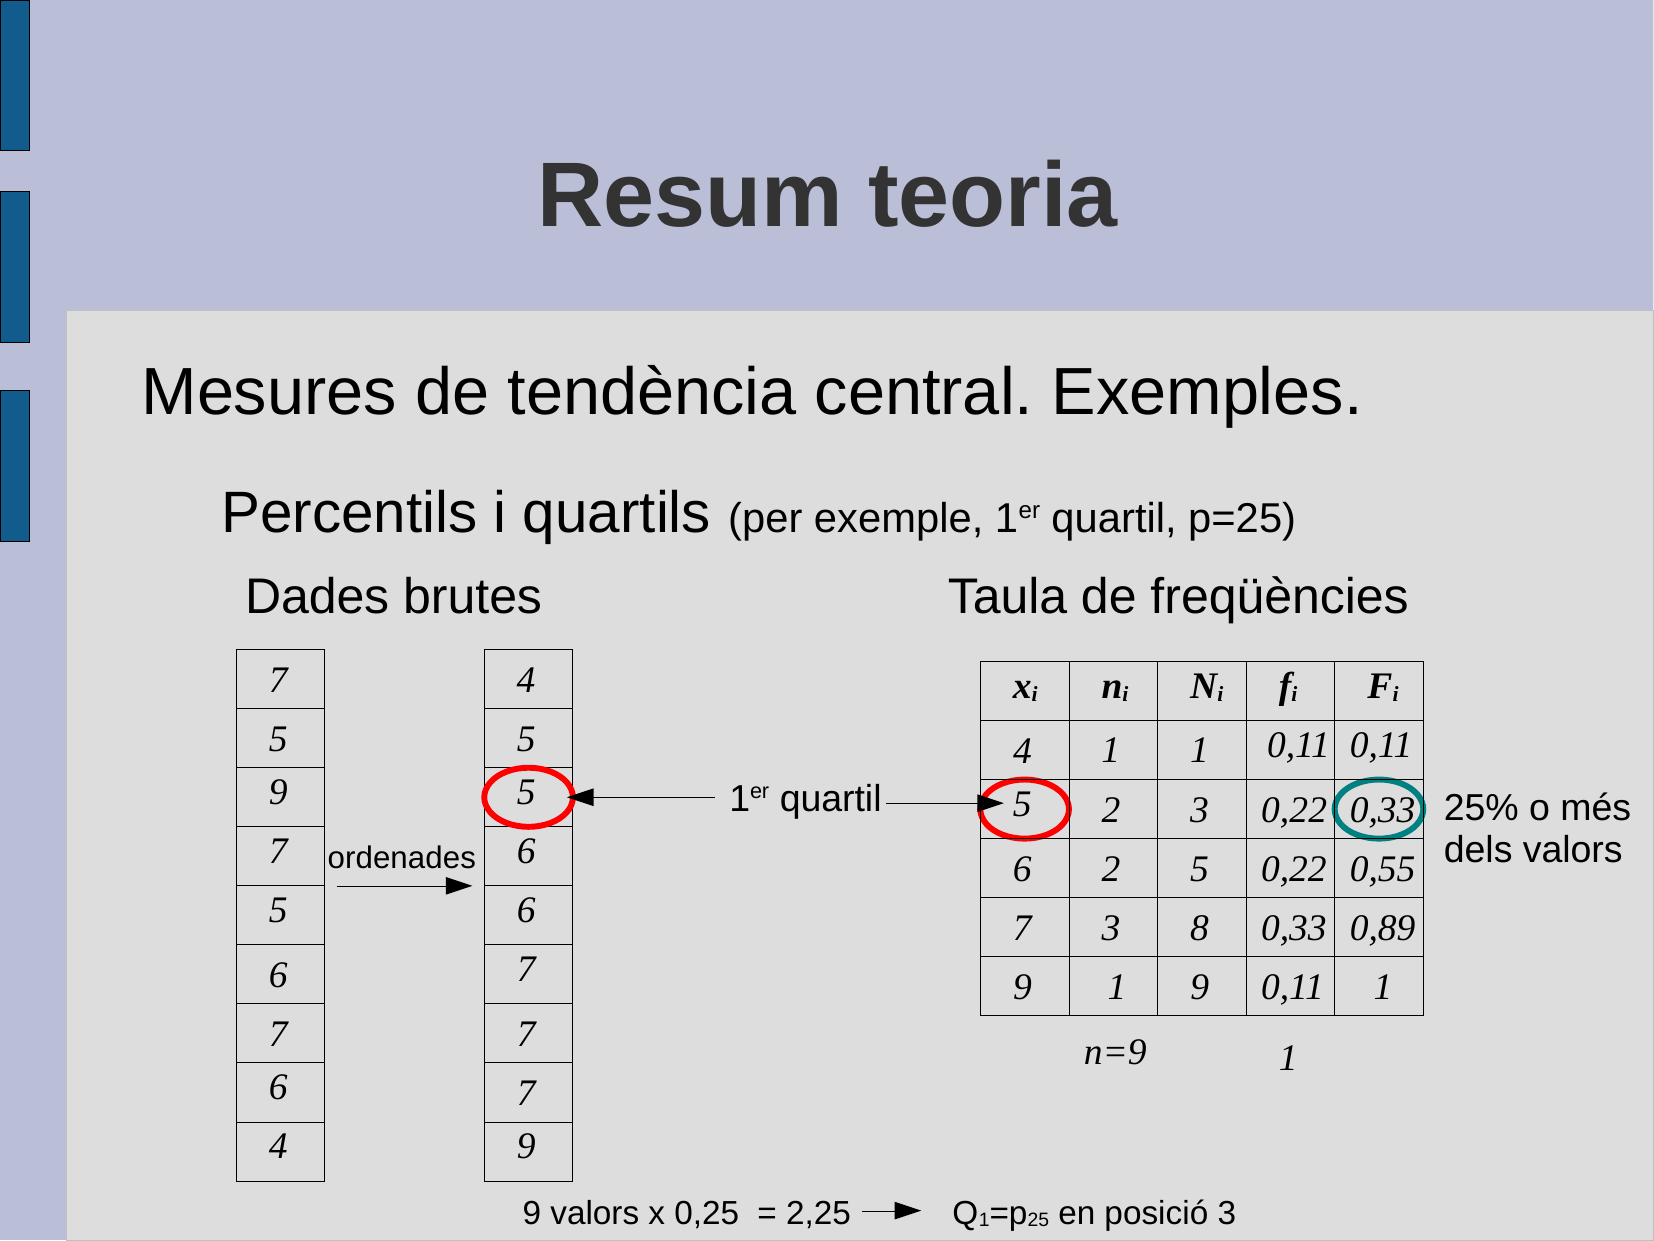

# Resum teoria
Mesures de tendència central. Exemples.
Percentils i quartils (per exemple, 1er quartil, p=25)
Dades brutes
Taula de freqüències
7
4
xi
ni
Ni
fi
Fi
5
5
0,11
0,11
1
1
4
9
5
1er quartil
5
25% o més dels valors
2
3
0,22
0,33
7
6
ordenades
6
2
5
0,22
0,55
5
6
7
3
8
0,33
0,89
7
6
9
1
9
0,11
1
7
7
n=9
1
6
7
4
9
9 valors x 0,25 = 2,25 Q1=p25 en posició 3